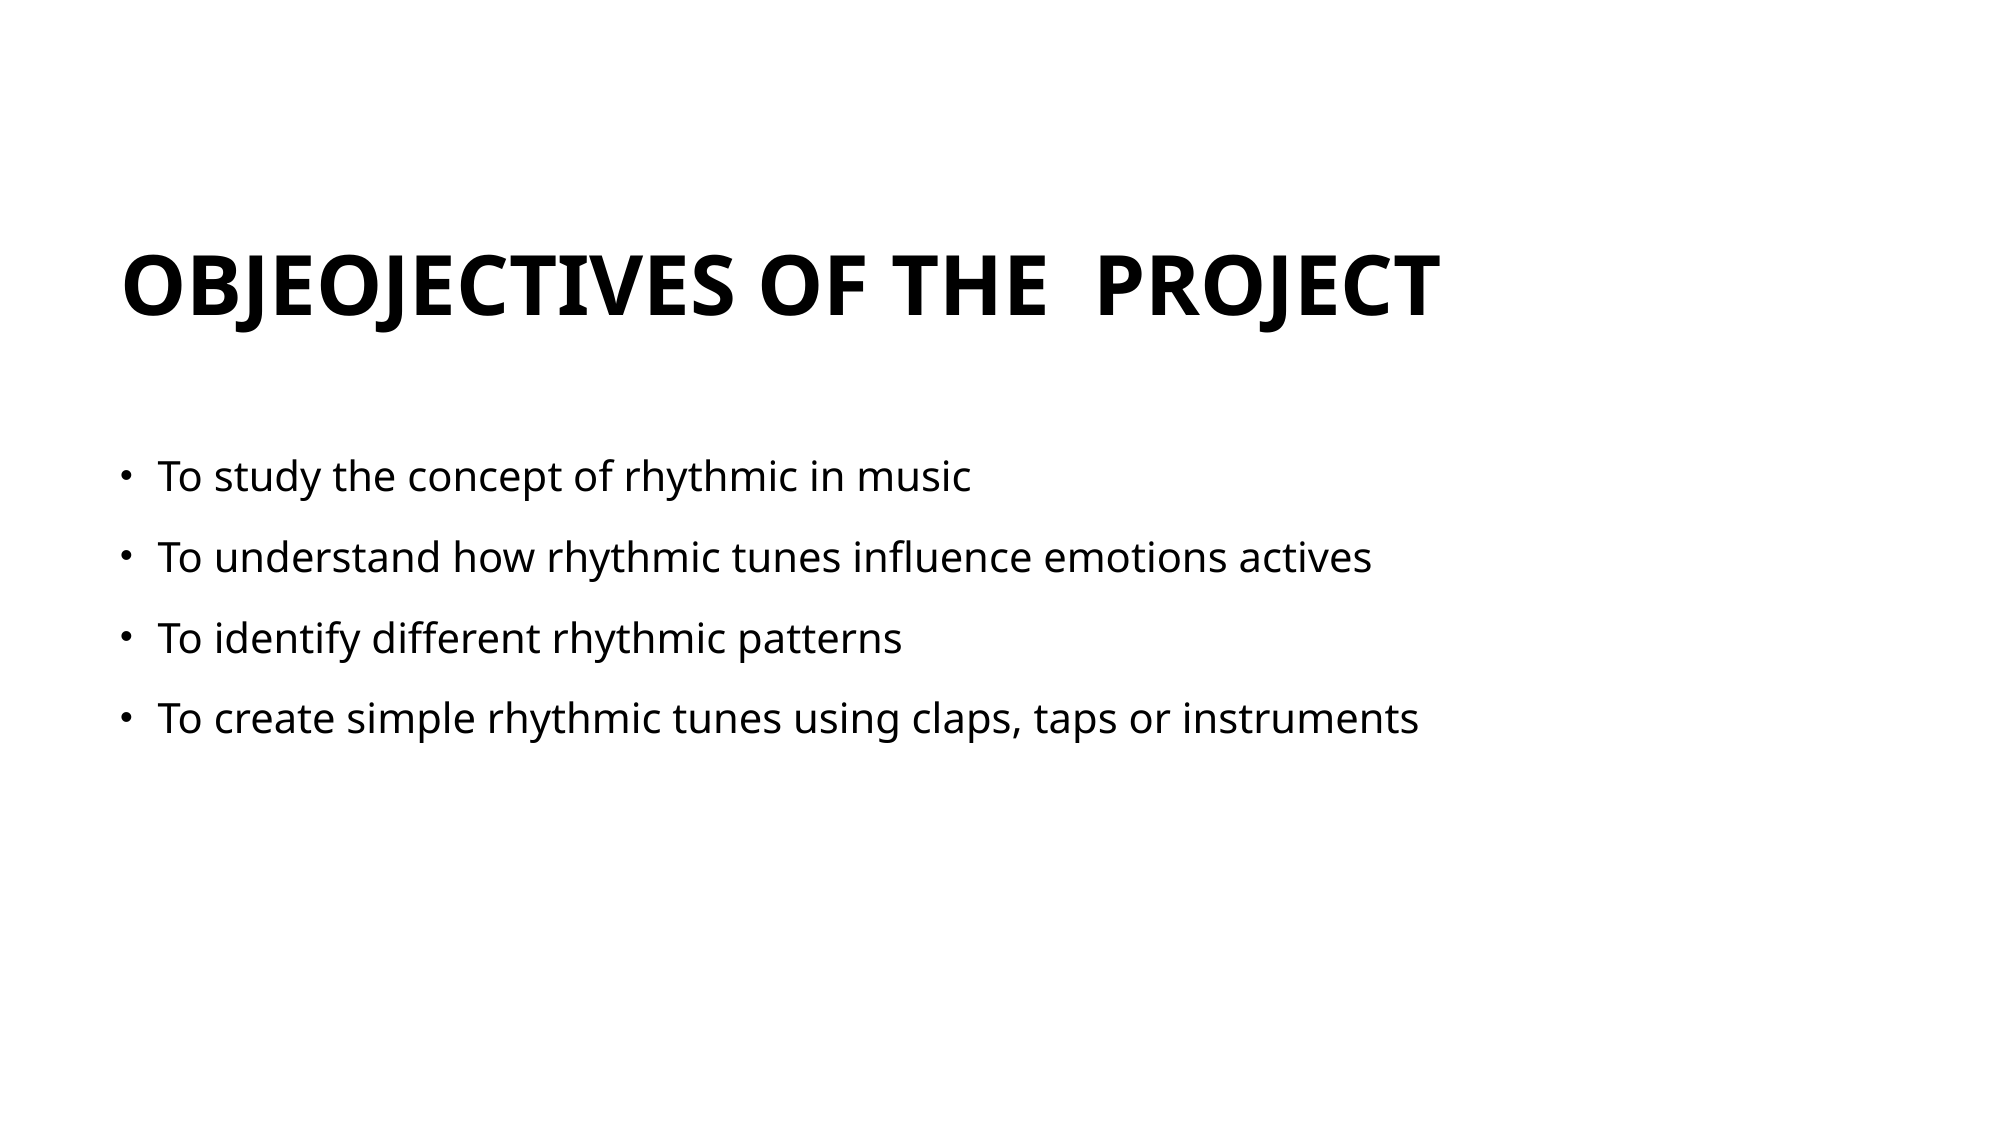

# OBJEOJECTIVES OF THE PROJECT
To study the concept of rhythmic in music
To understand how rhythmic tunes influence emotions actives
To identify different rhythmic patterns
To create simple rhythmic tunes using claps, taps or instruments